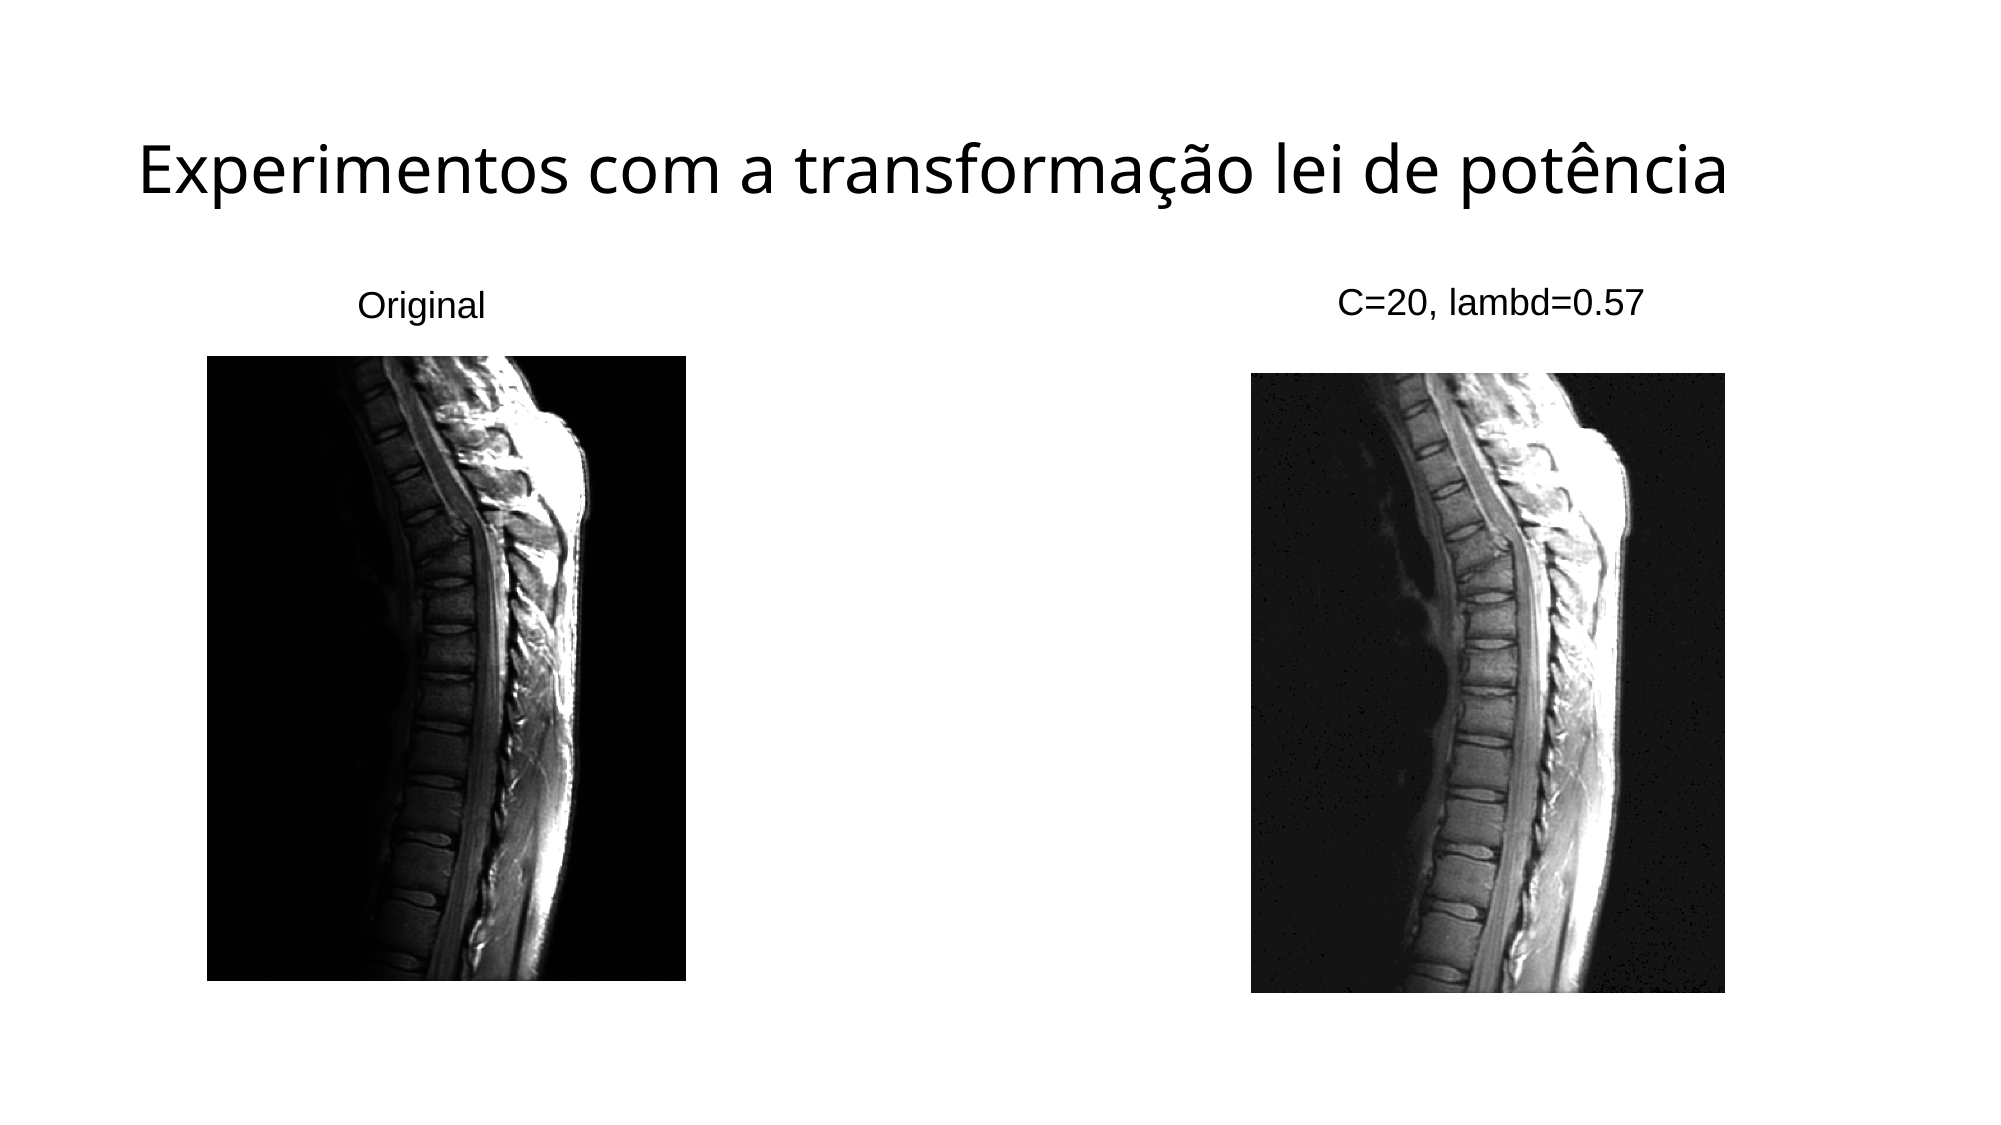

# Experimentos com a transformação lei de potência
C=20, lambd=0.57
Original